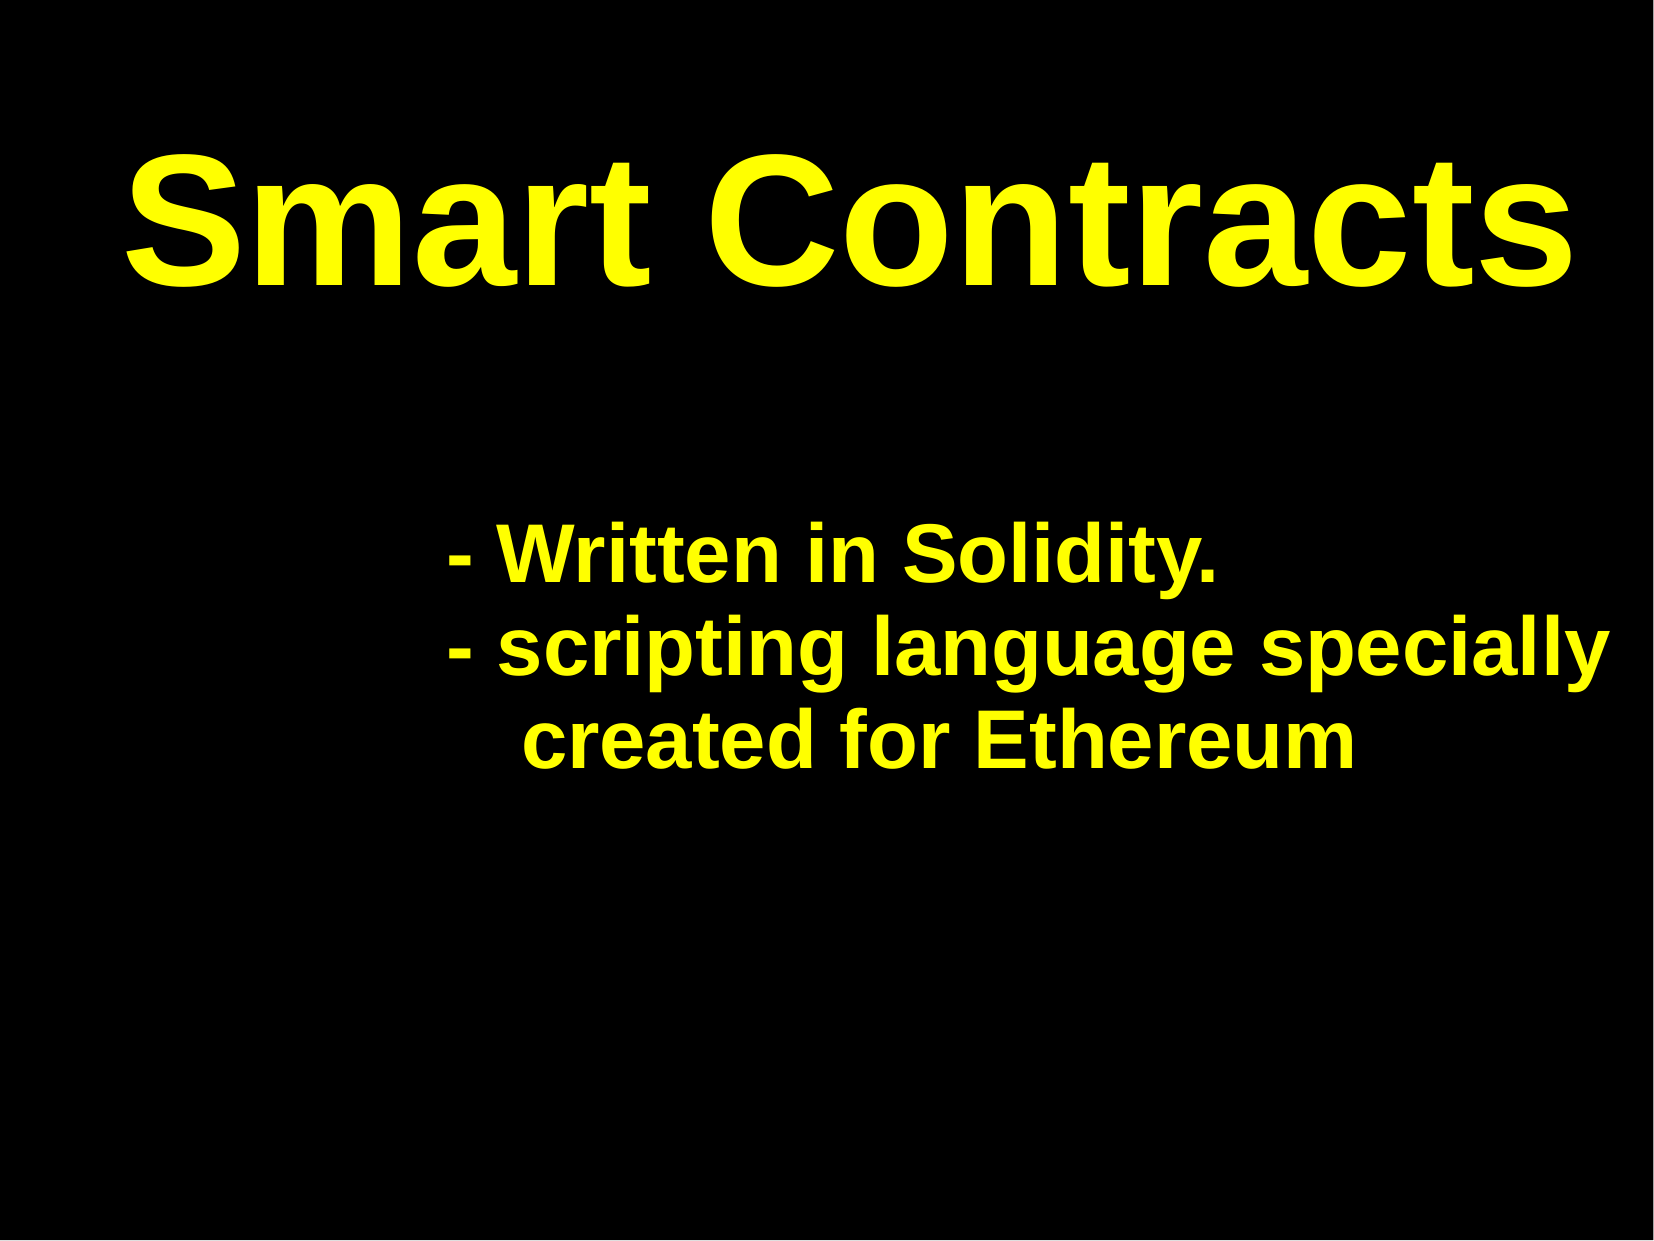

Smart Contracts
- Written in Solidity.
- scripting language specially
	created for Ethereum